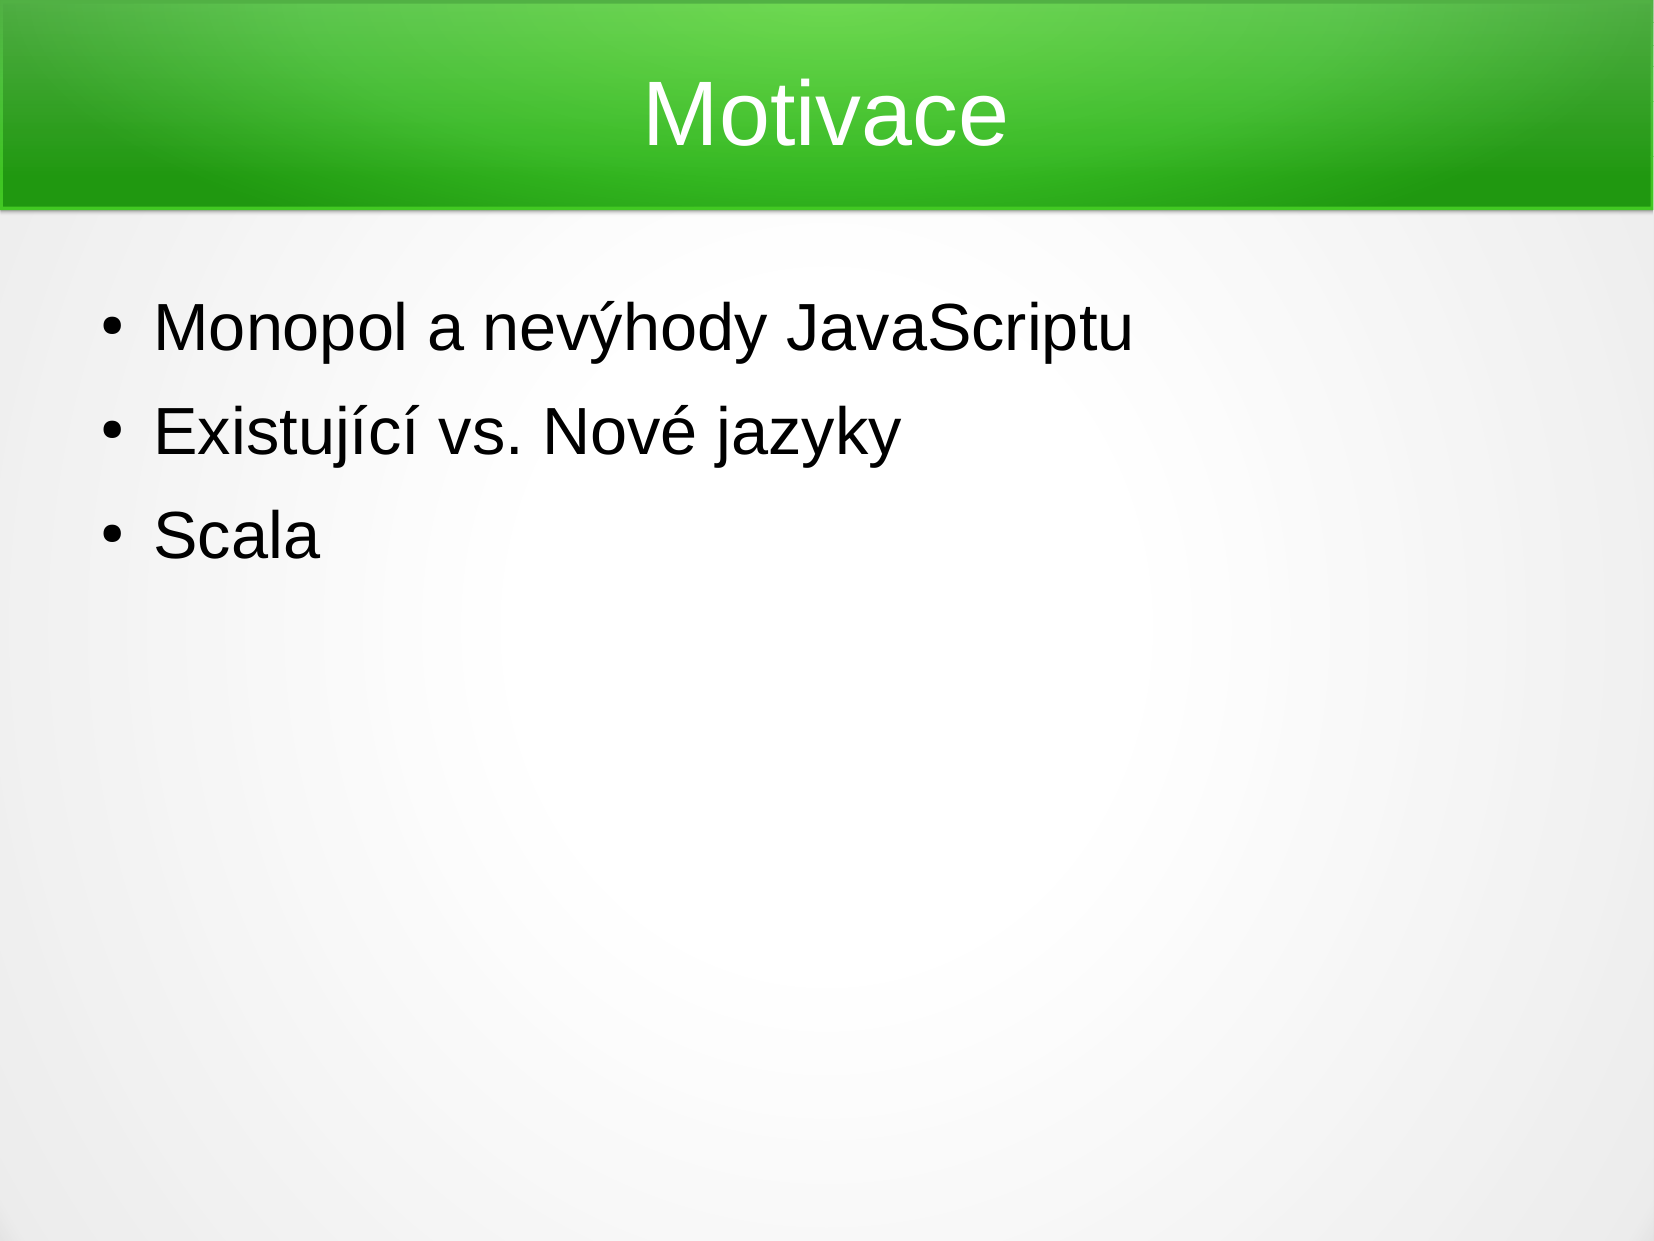

# Motivace
Monopol a nevýhody JavaScriptu
Existující vs. Nové jazyky
Scala